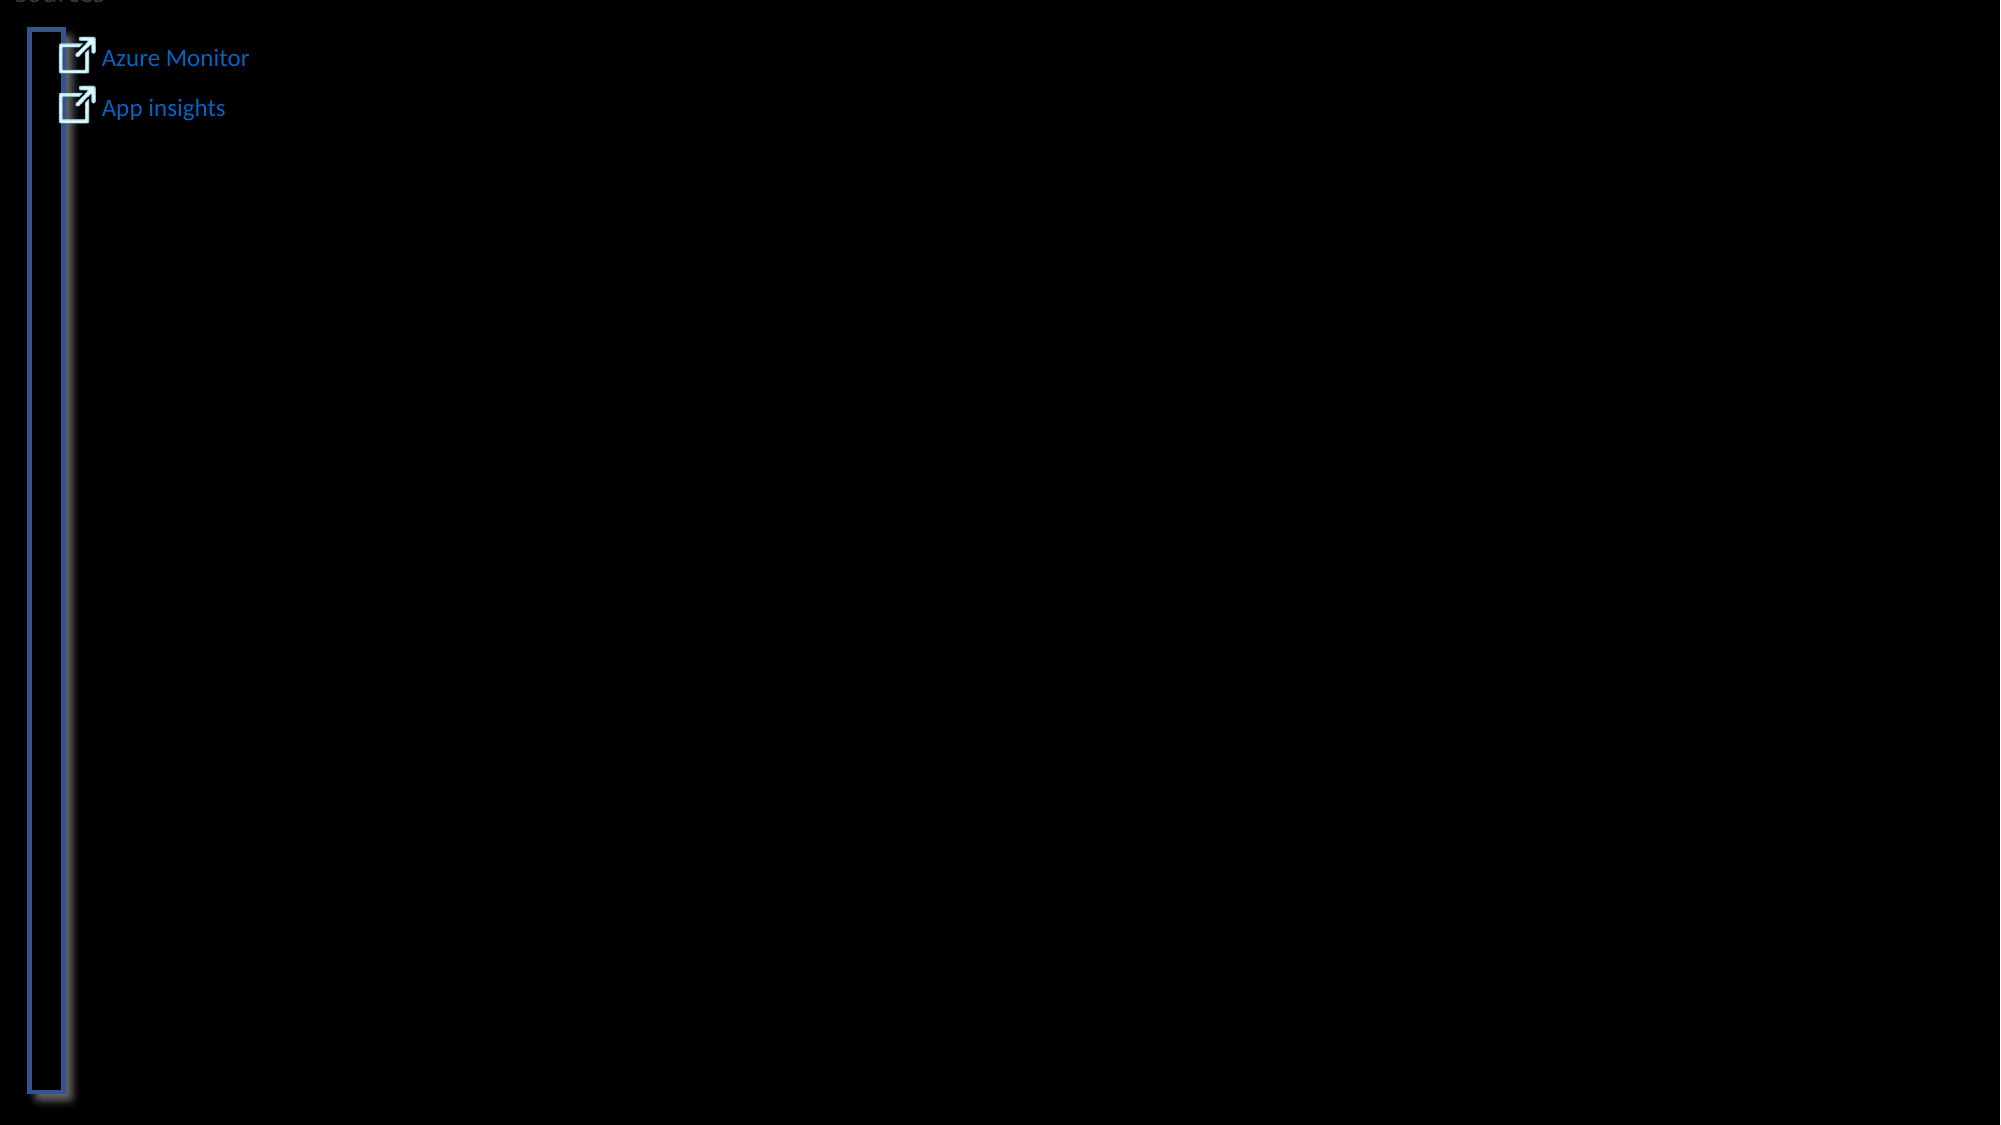

# 1.2 sources
Azure Monitor
App insights